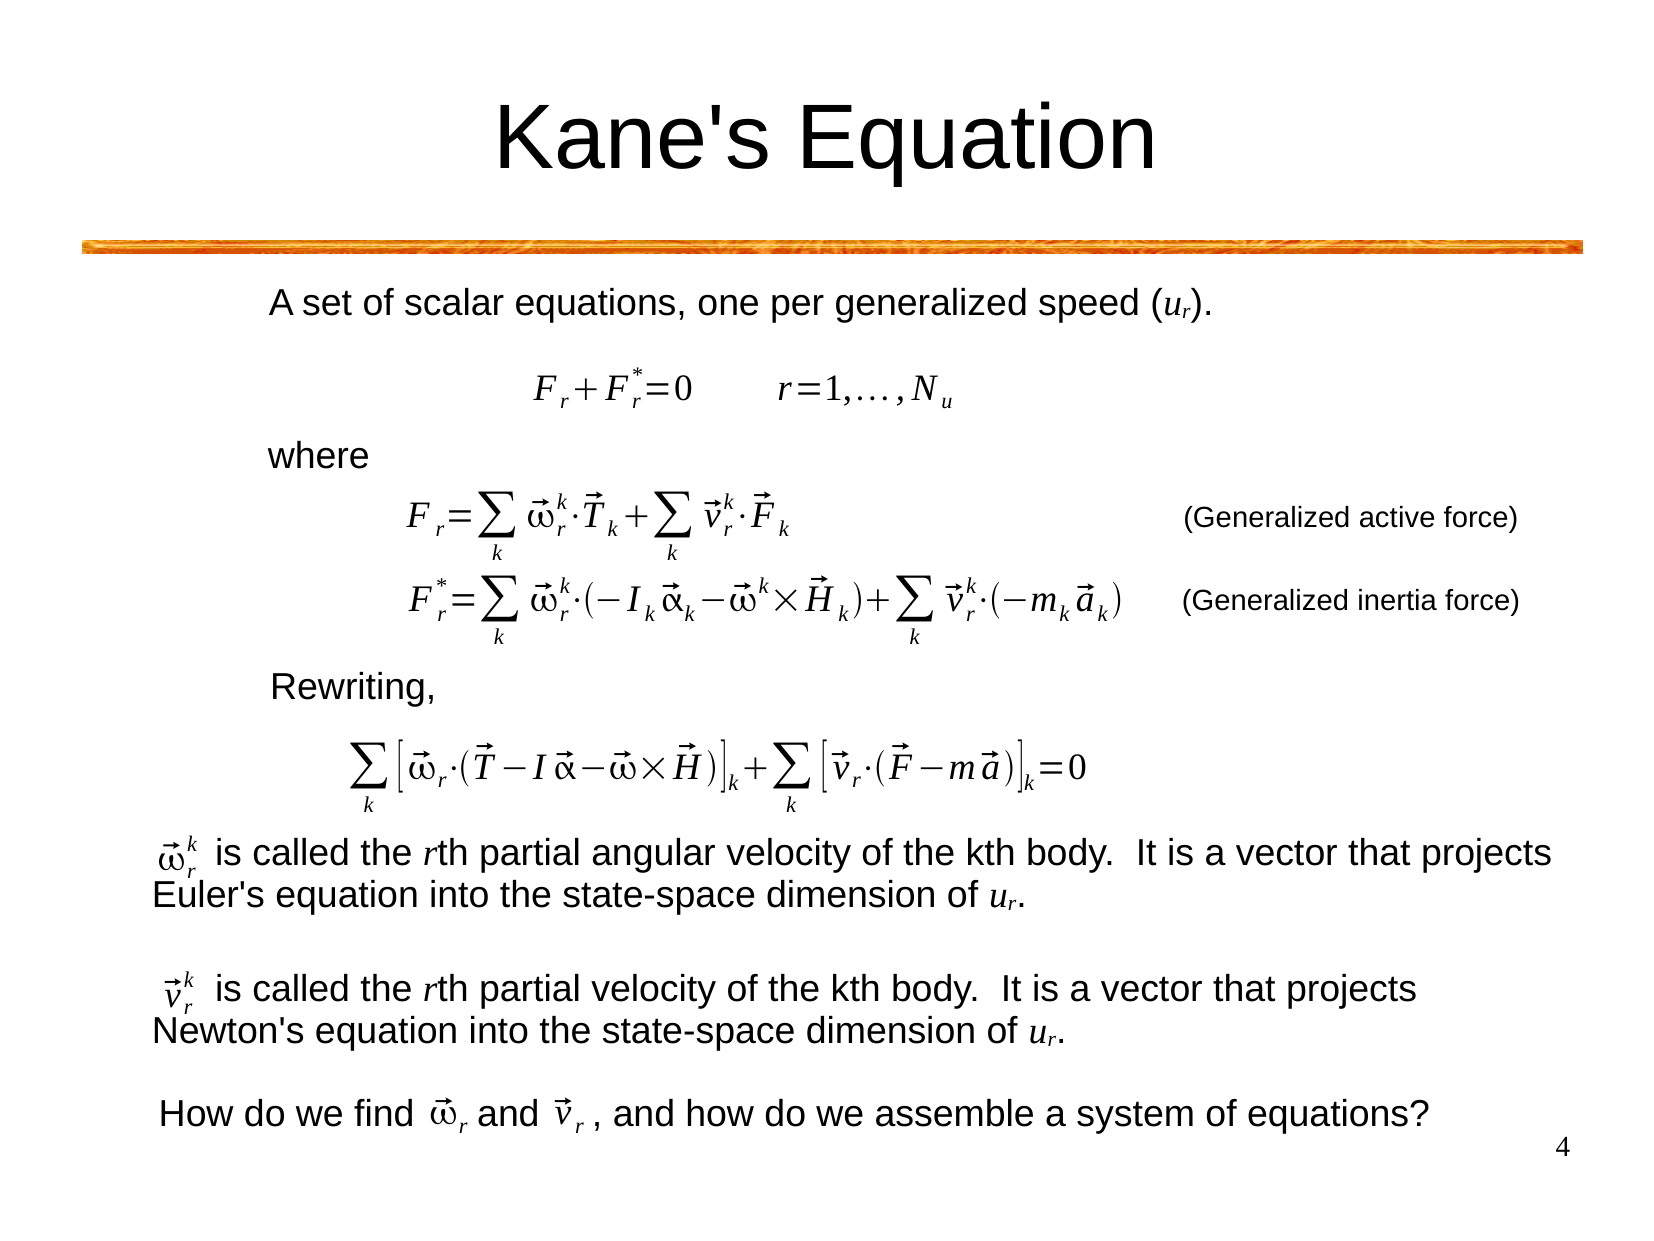

# Kane's Equation
A set of scalar equations, one per generalized speed (ur).
where
(Generalized active force)
(Generalized inertia force)
Rewriting,
 is called the rth partial angular velocity of the kth body. It is a vector that projects
Euler's equation into the state-space dimension of ur.
 is called the rth partial velocity of the kth body. It is a vector that projects
Newton's equation into the state-space dimension of ur.
How do we find and , and how do we assemble a system of equations?
4